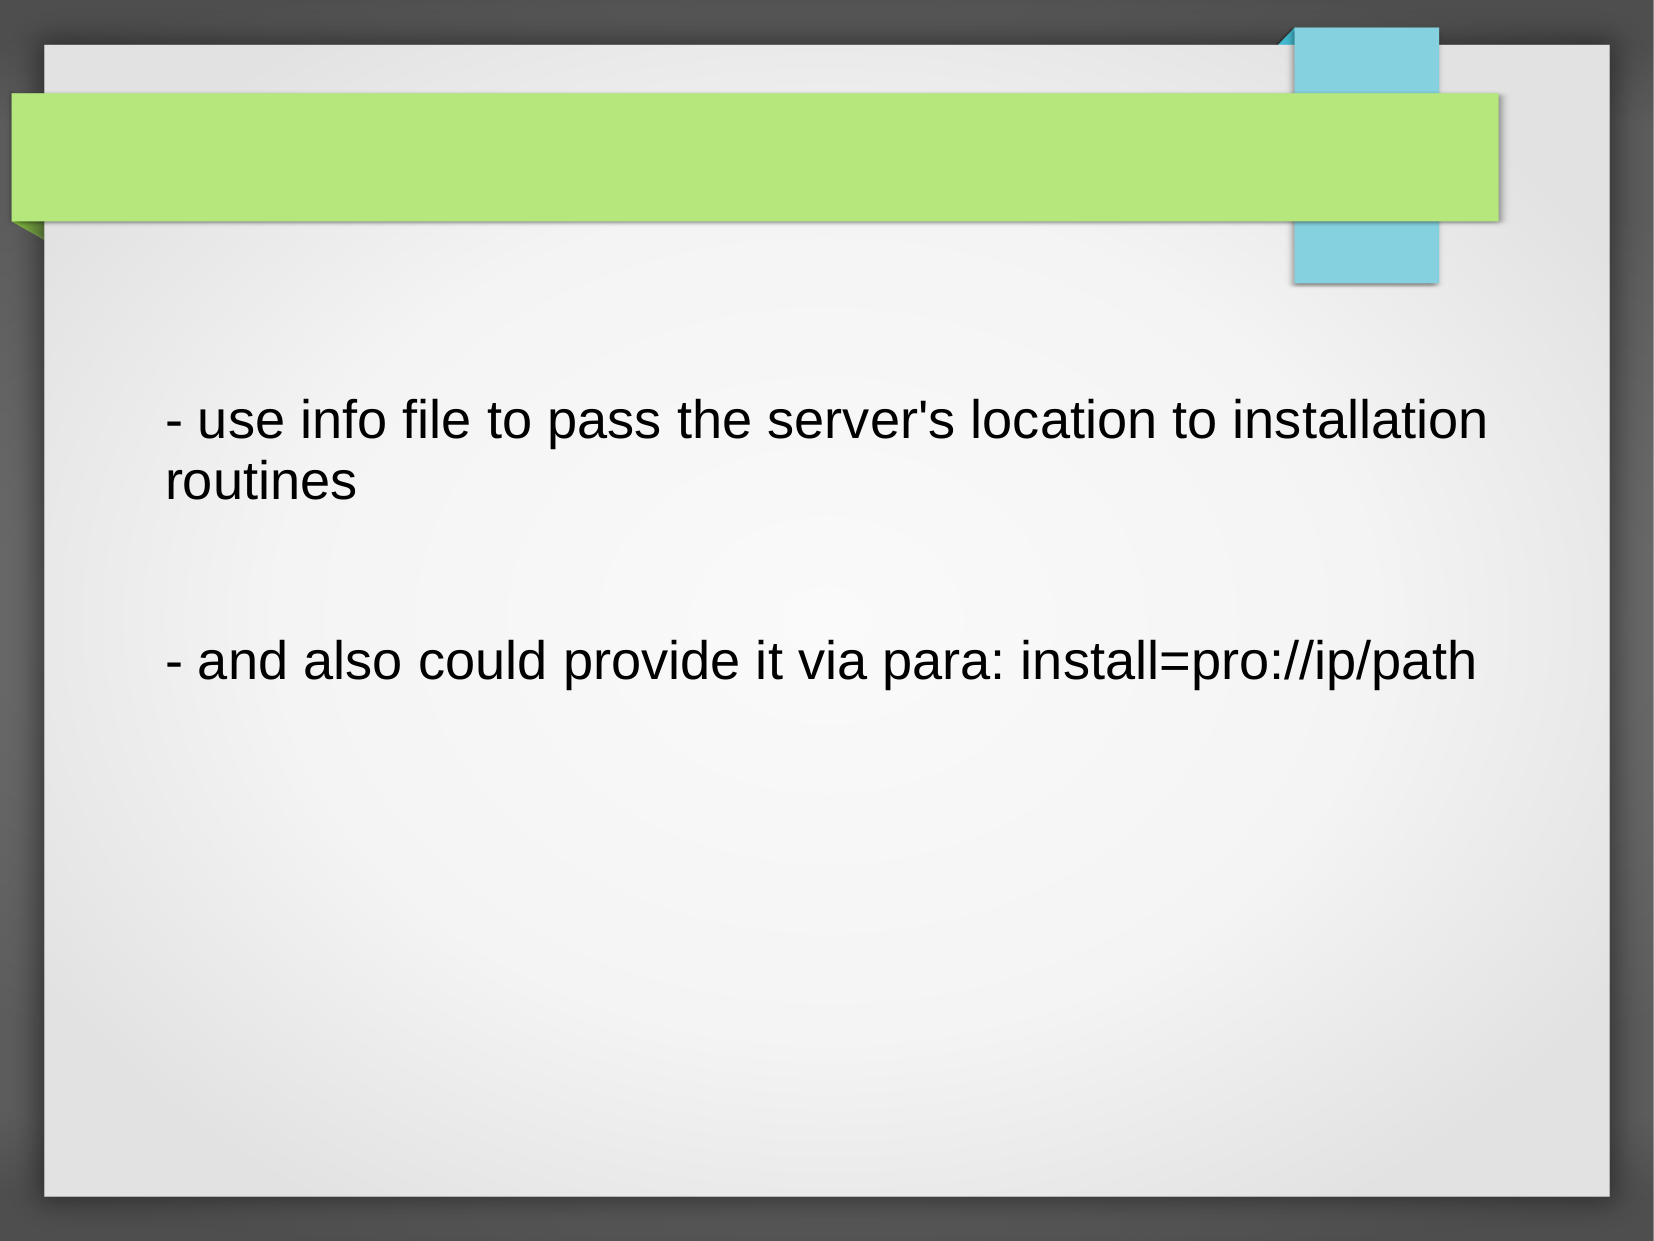

# - use info file to pass the server's location to installation routines
- and also could provide it via para: install=pro://ip/path